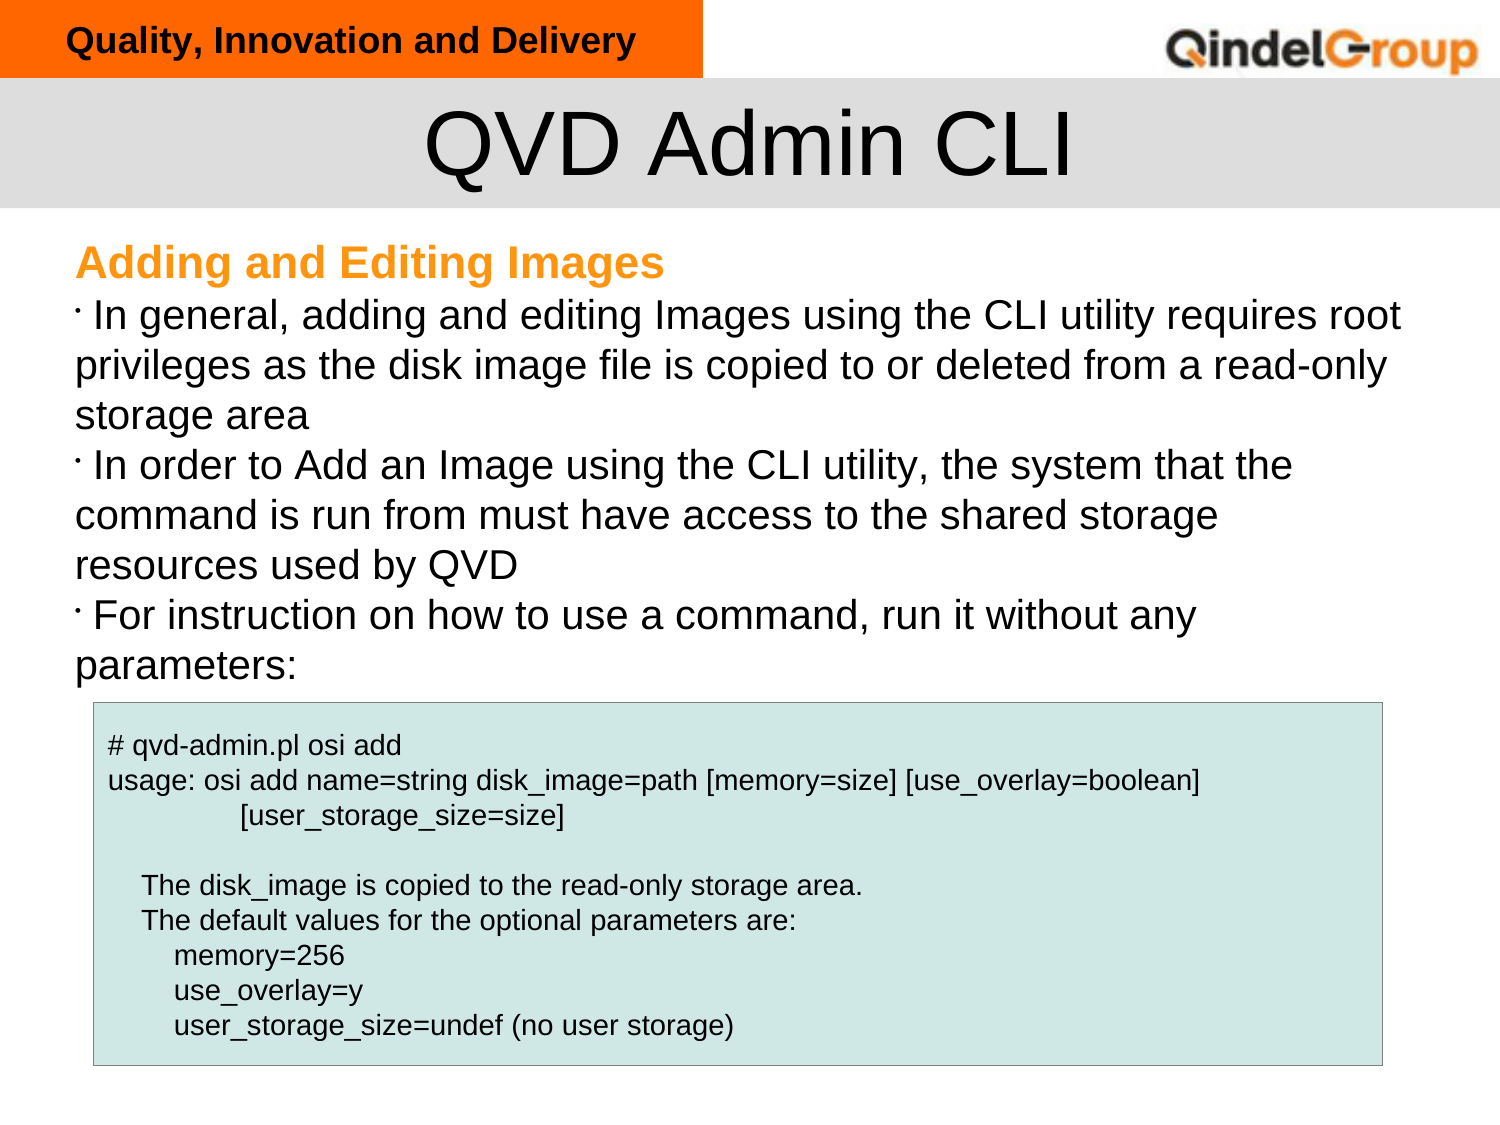

# QVD Admin CLI
Adding and Editing Images
 In general, adding and editing Images using the CLI utility requires root privileges as the disk image file is copied to or deleted from a read-only storage area
 In order to Add an Image using the CLI utility, the system that the command is run from must have access to the shared storage resources used by QVD
 For instruction on how to use a command, run it without any parameters:
# qvd-admin.pl osi add
usage: osi add name=string disk_image=path [memory=size] [use_overlay=boolean]
 [user_storage_size=size]
 The disk_image is copied to the read-only storage area.
 The default values for the optional parameters are:
 memory=256
 use_overlay=y
 user_storage_size=undef (no user storage)